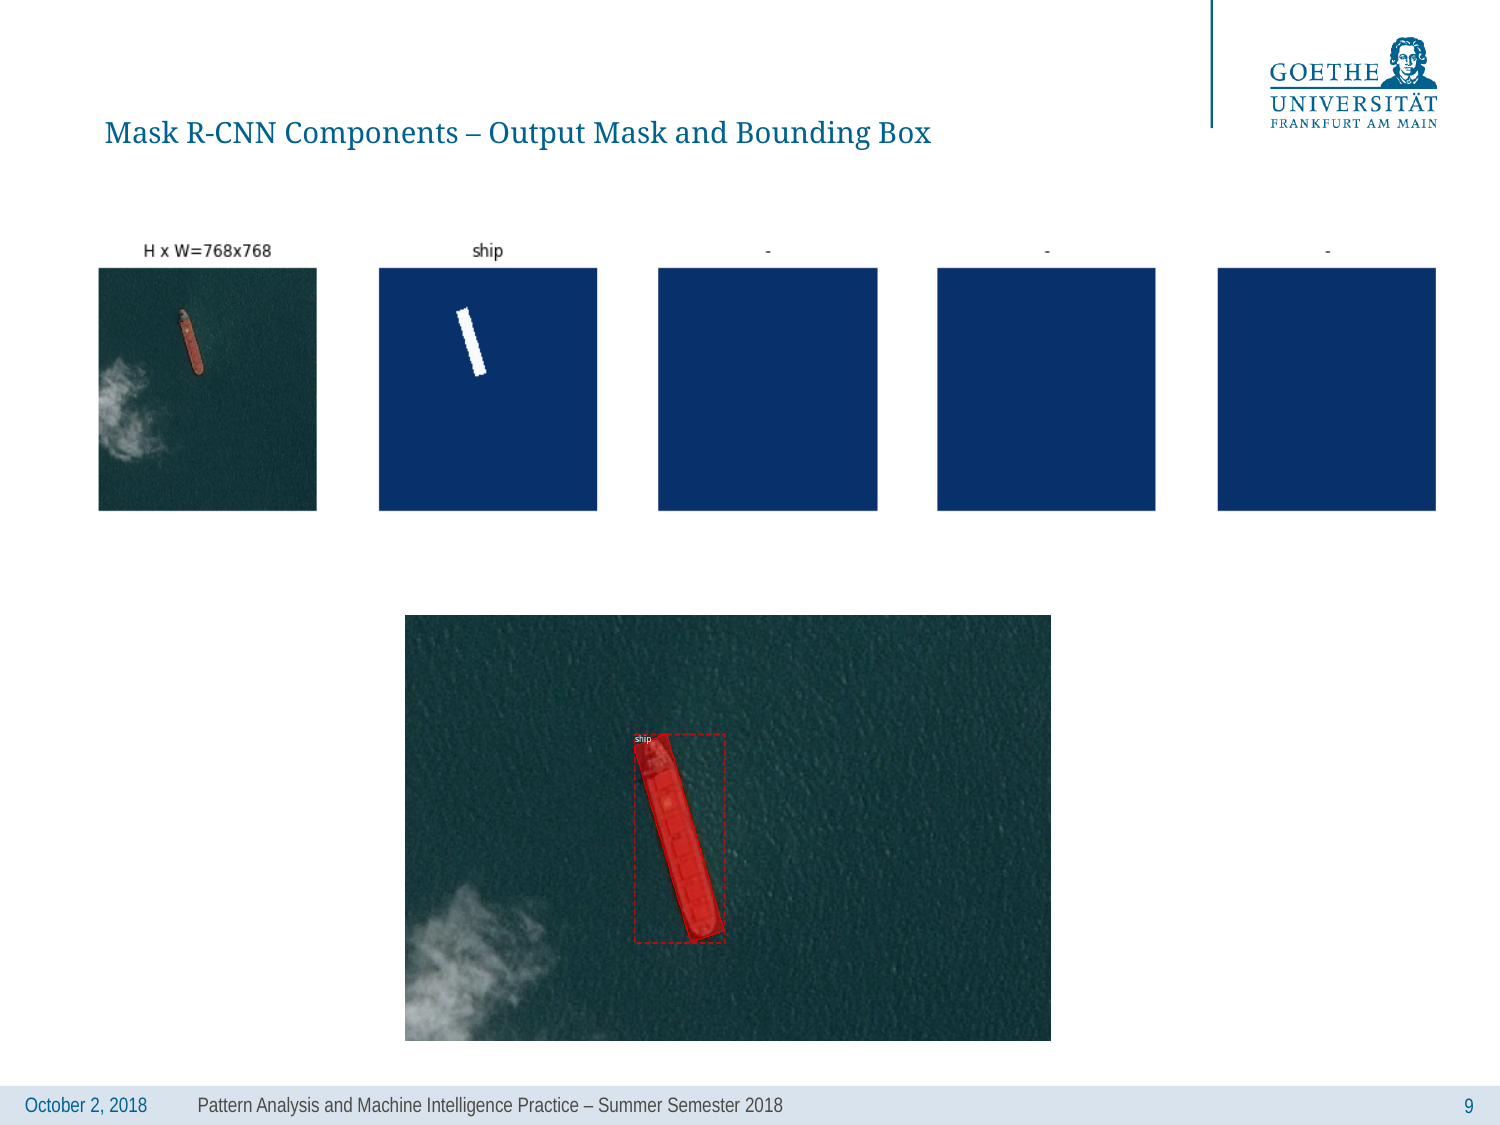

Mask R-CNN Components – Output Mask and Bounding Box
Pattern Analysis and Machine Intelligence Practice – Summer Semester 2018